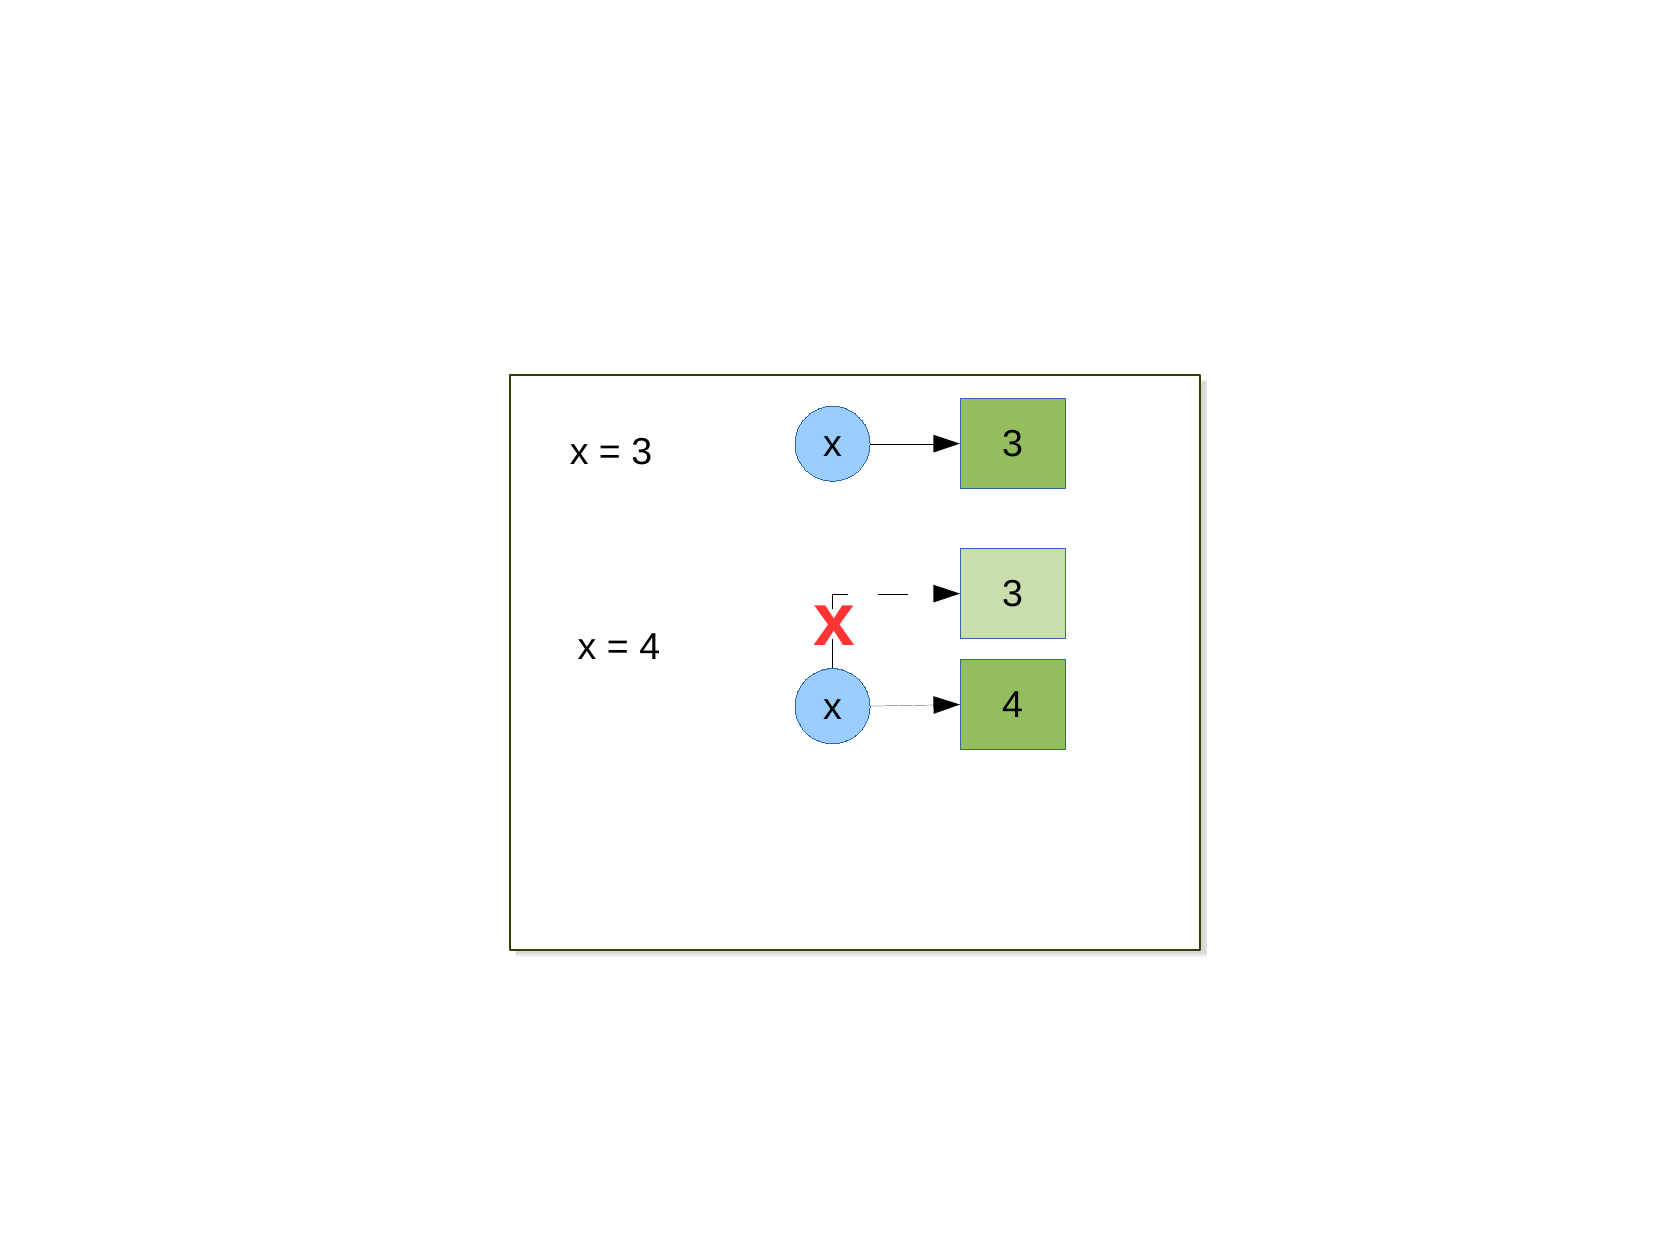

3
x
x = 3
3
x
x = 4
4
x